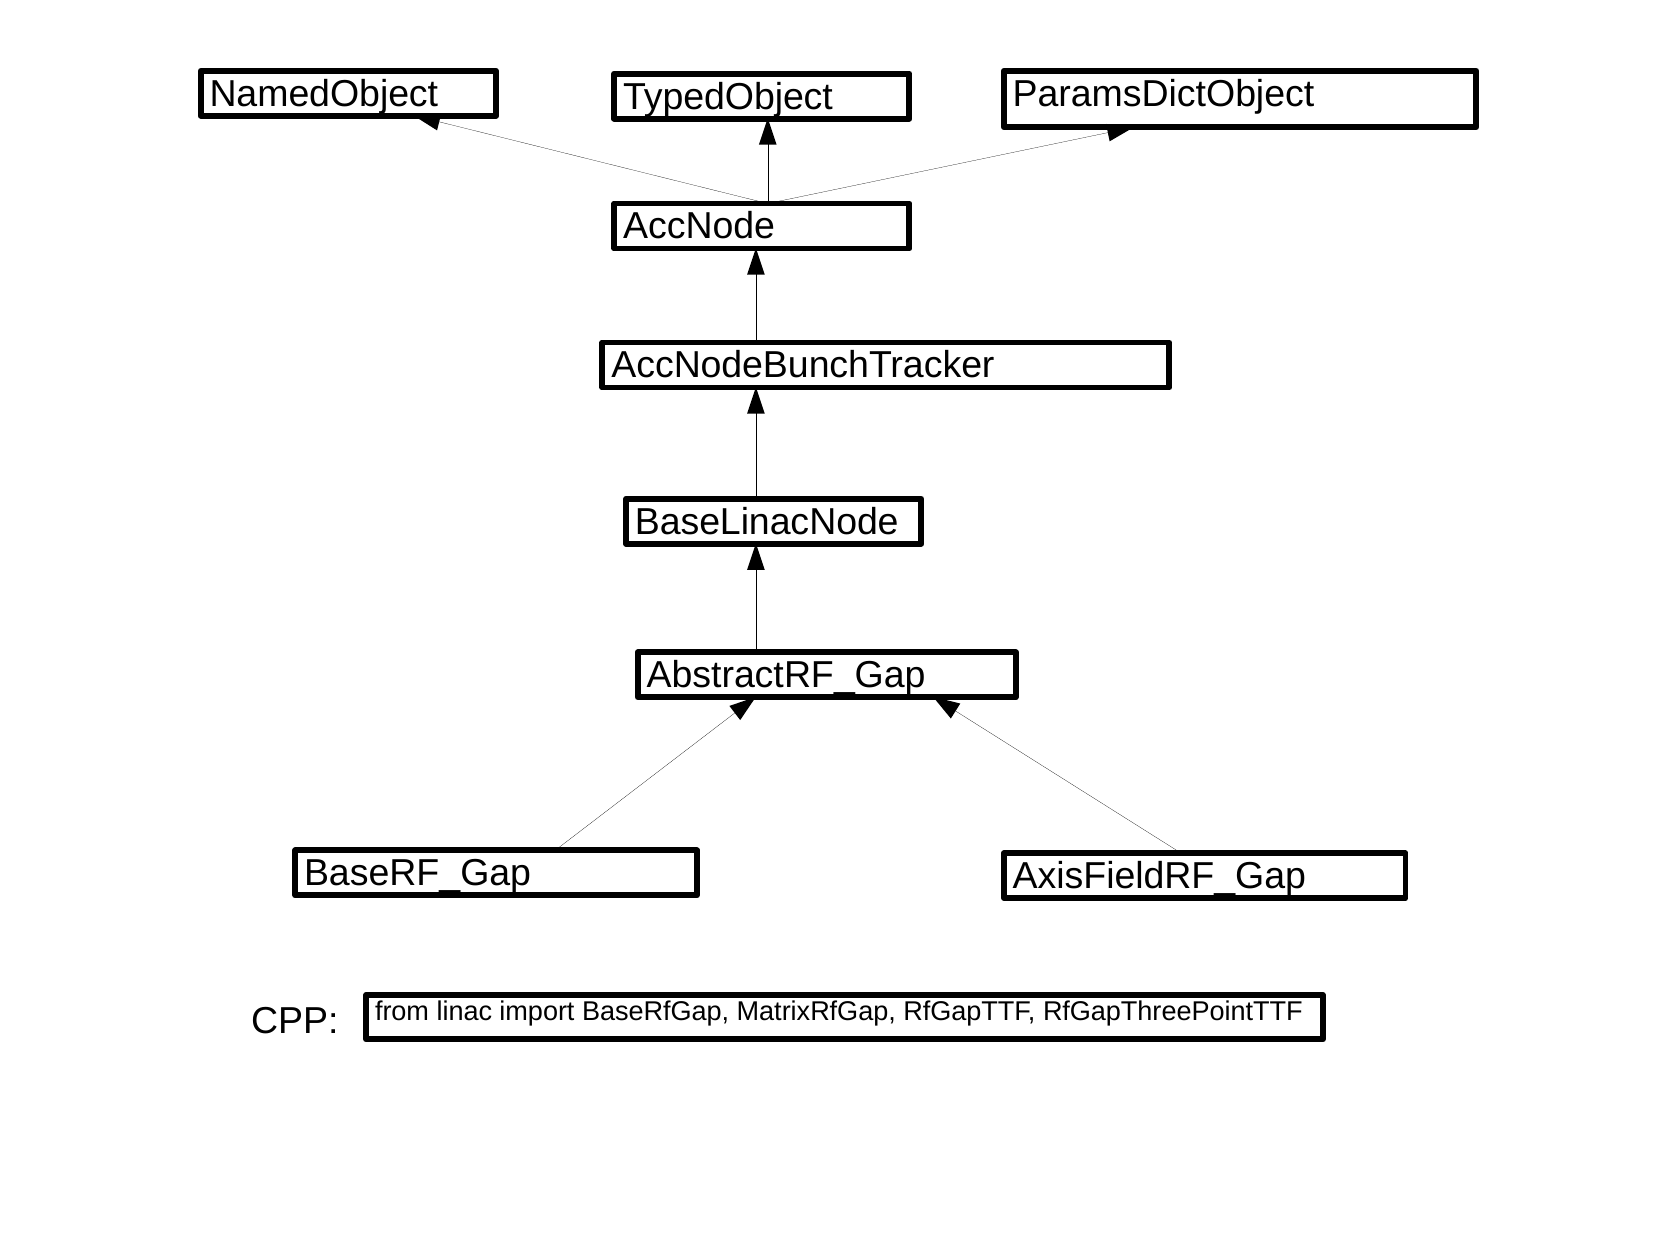

NamedObject
ParamsDictObject
TypedObject
AccNode
AccNodeBunchTracker
BaseLinacNode
AbstractRF_Gap
BaseRF_Gap
AxisFieldRF_Gap
CPP:
from linac import BaseRfGap, MatrixRfGap, RfGapTTF, RfGapThreePointTTF